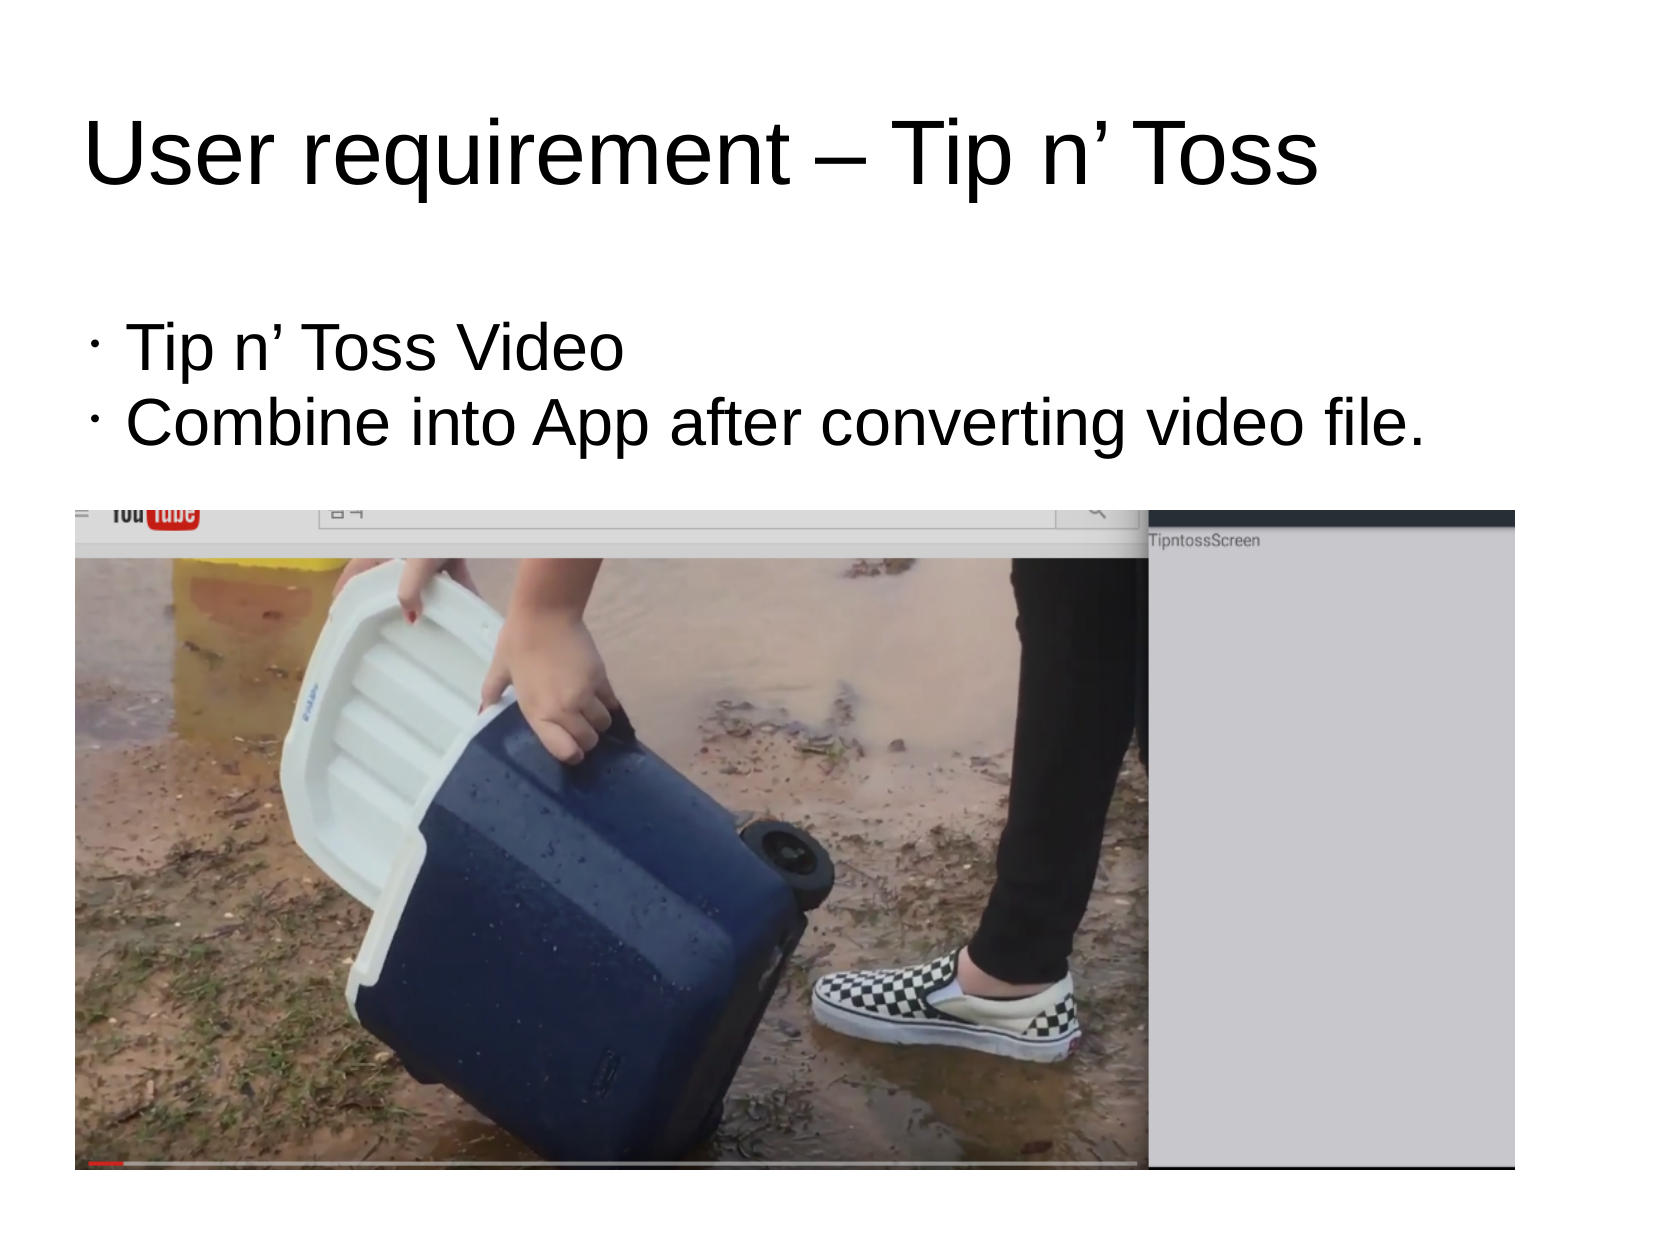

# User requirement – Tip n’ Toss
Tip n’ Toss Video
Combine into App after converting video file.